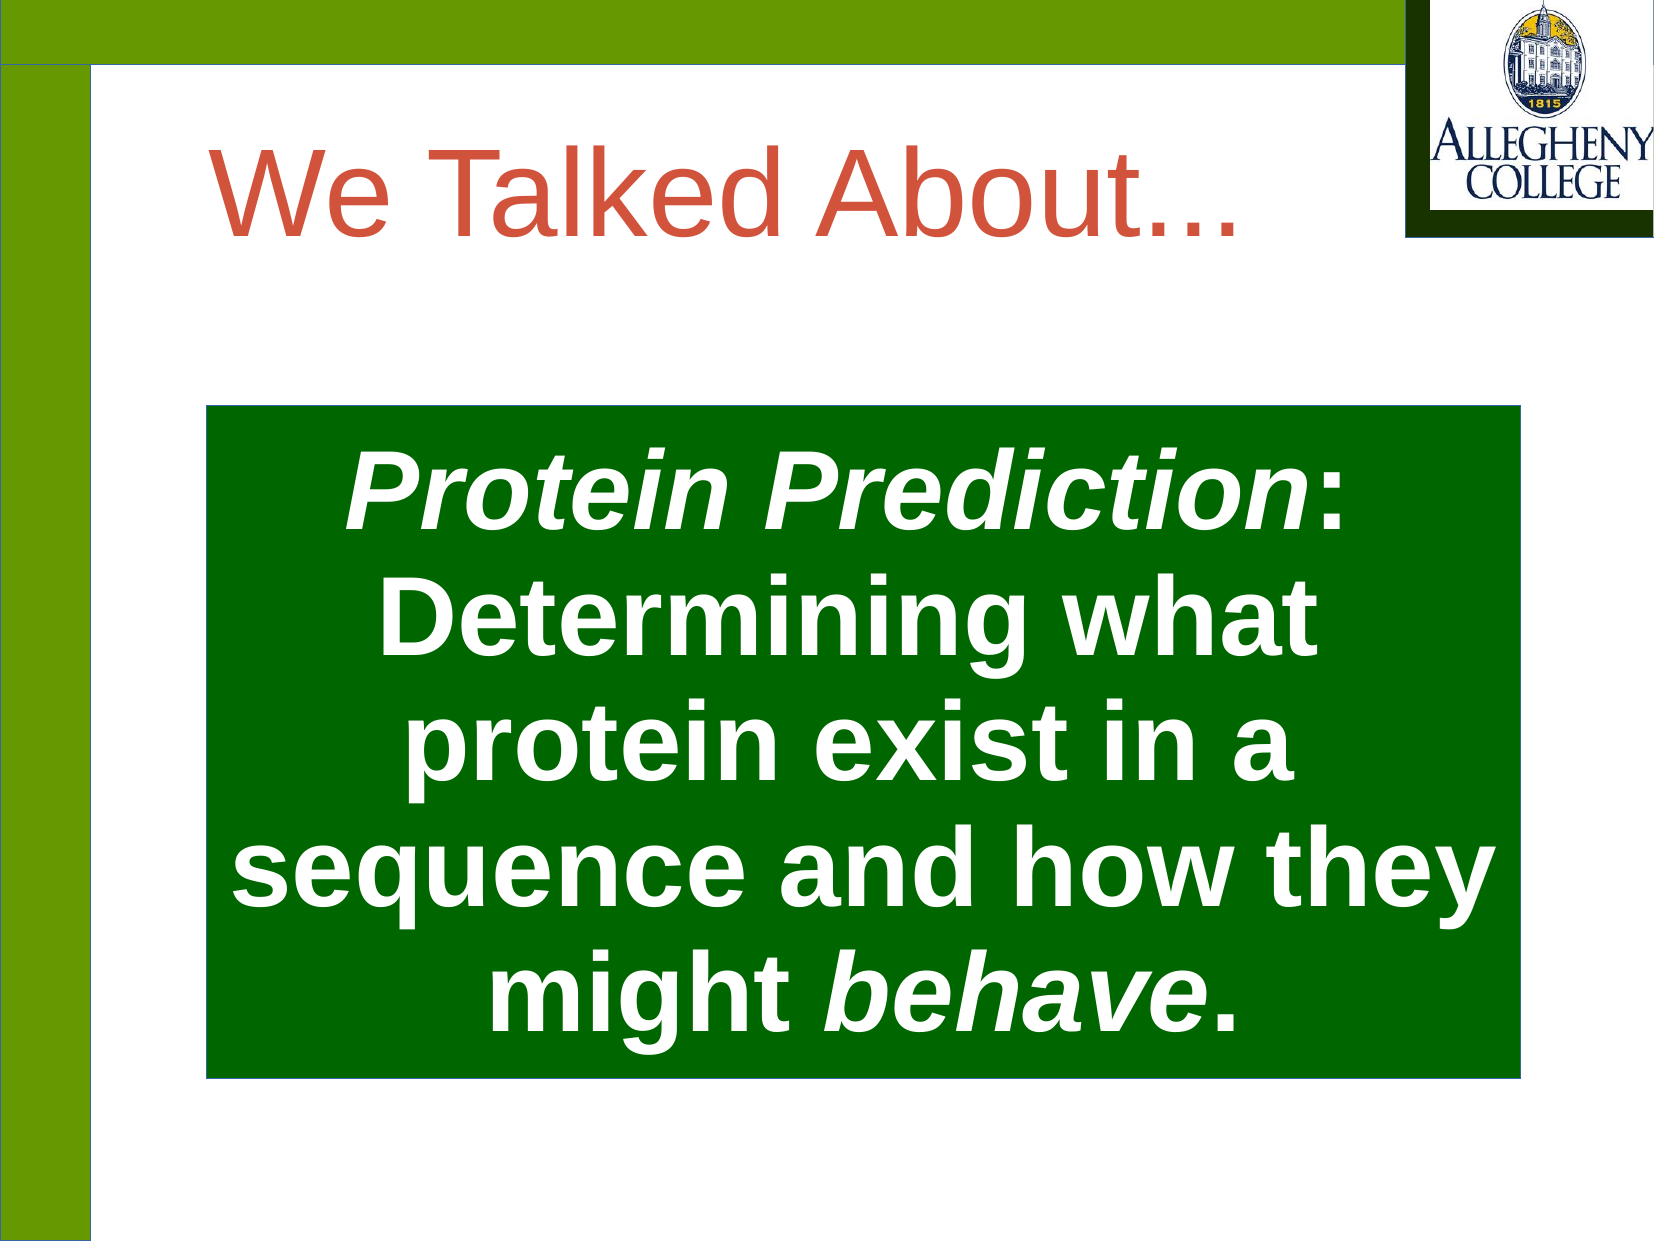

We Talked About...
Protein Prediction:
Determining what
protein exist in a
sequence and how they
might behave.